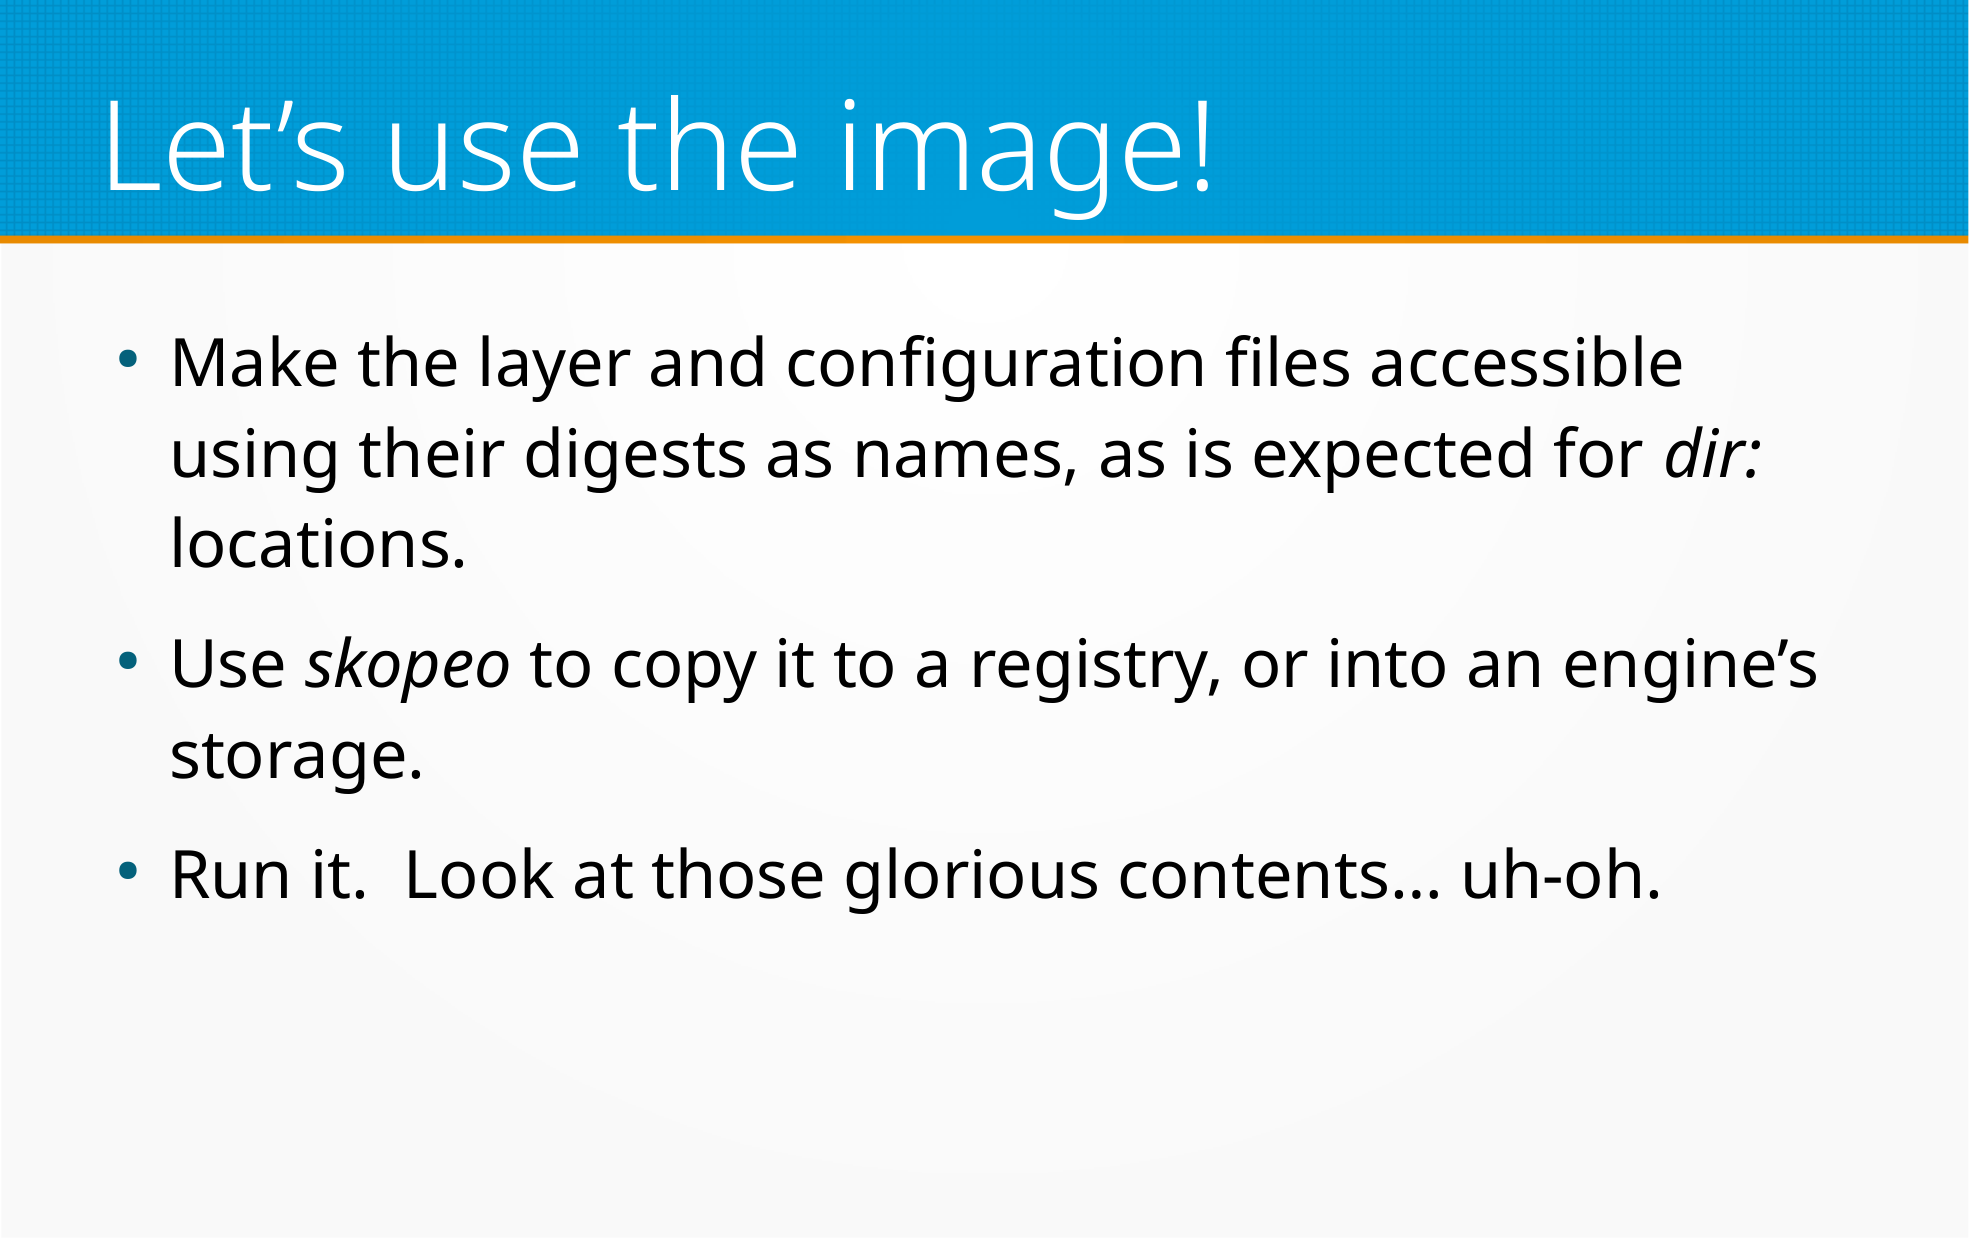

# Let’s use the image!
Make the layer and configuration files accessible using their digests as names, as is expected for dir: locations.
Use skopeo to copy it to a registry, or into an engine’s storage.
Run it. Look at those glorious contents… uh-oh.